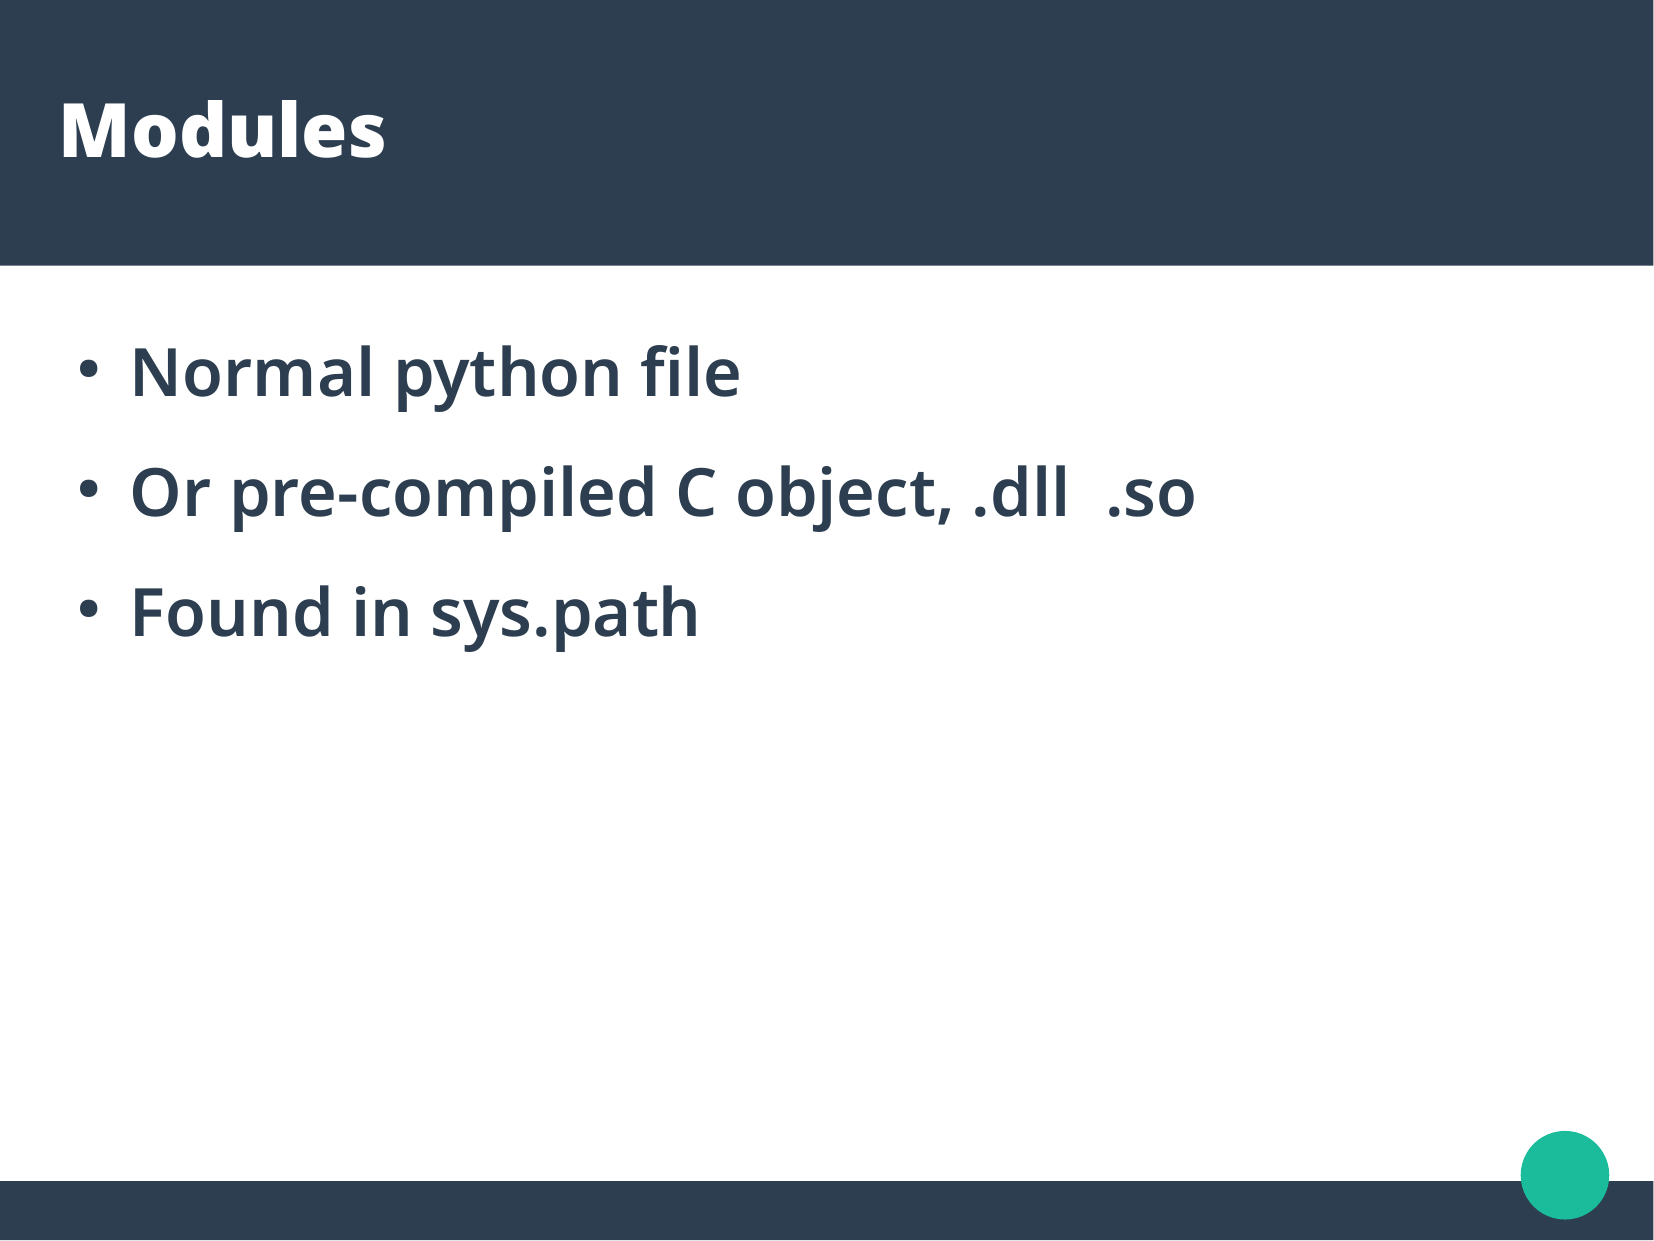

# Modules
Normal python file
Or pre-compiled C object, .dll .so
Found in sys.path